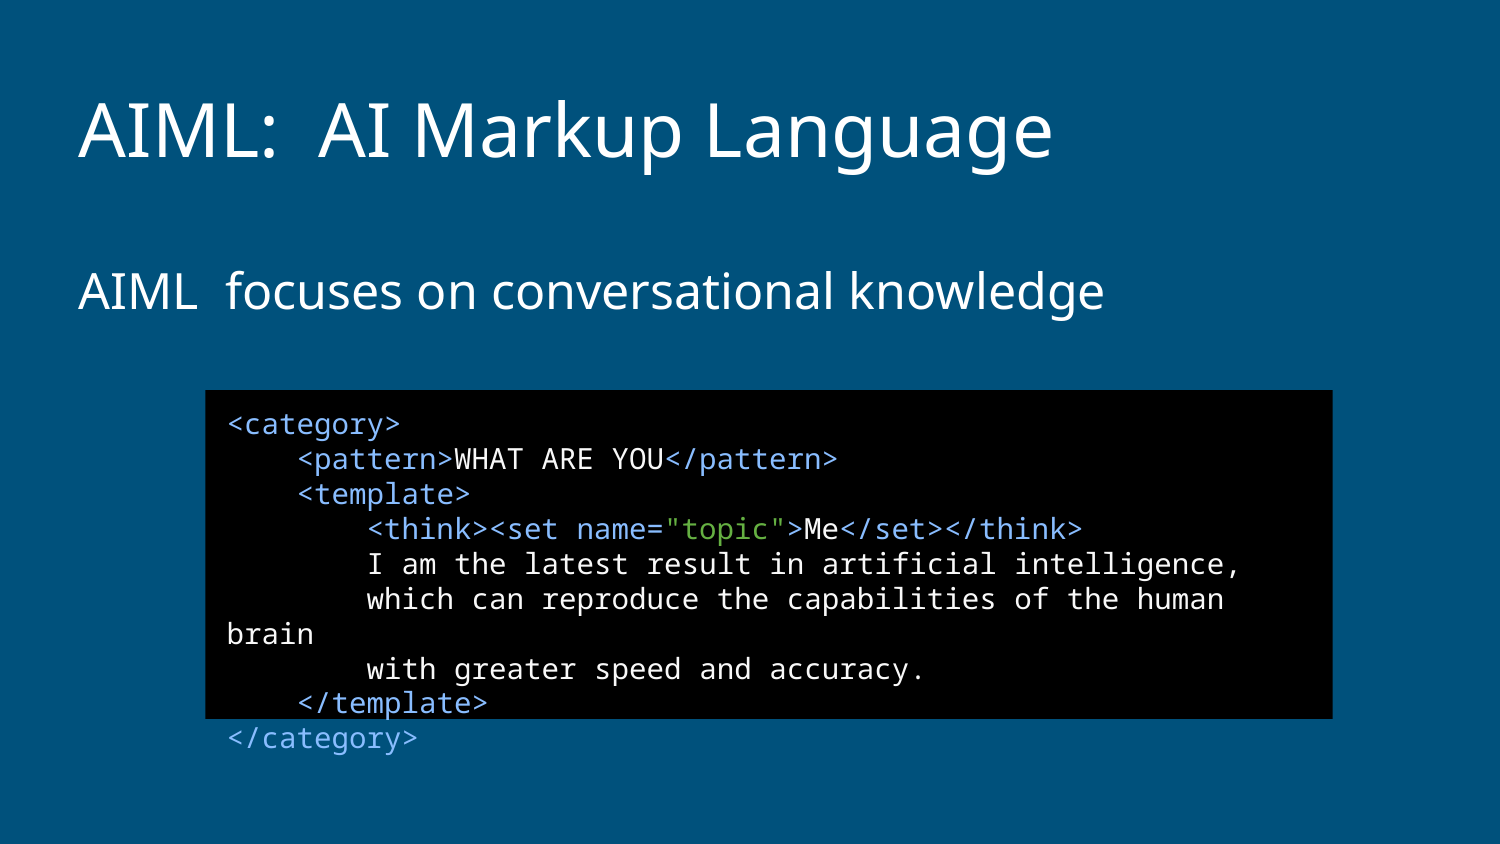

# AIML: AI Markup Language
AIML focuses on conversational knowledge
<category>
 <pattern>WHAT ARE YOU</pattern>
 <template>
 <think><set name="topic">Me</set></think>
 I am the latest result in artificial intelligence,
 which can reproduce the capabilities of the human brain
 with greater speed and accuracy.
 </template>
</category>